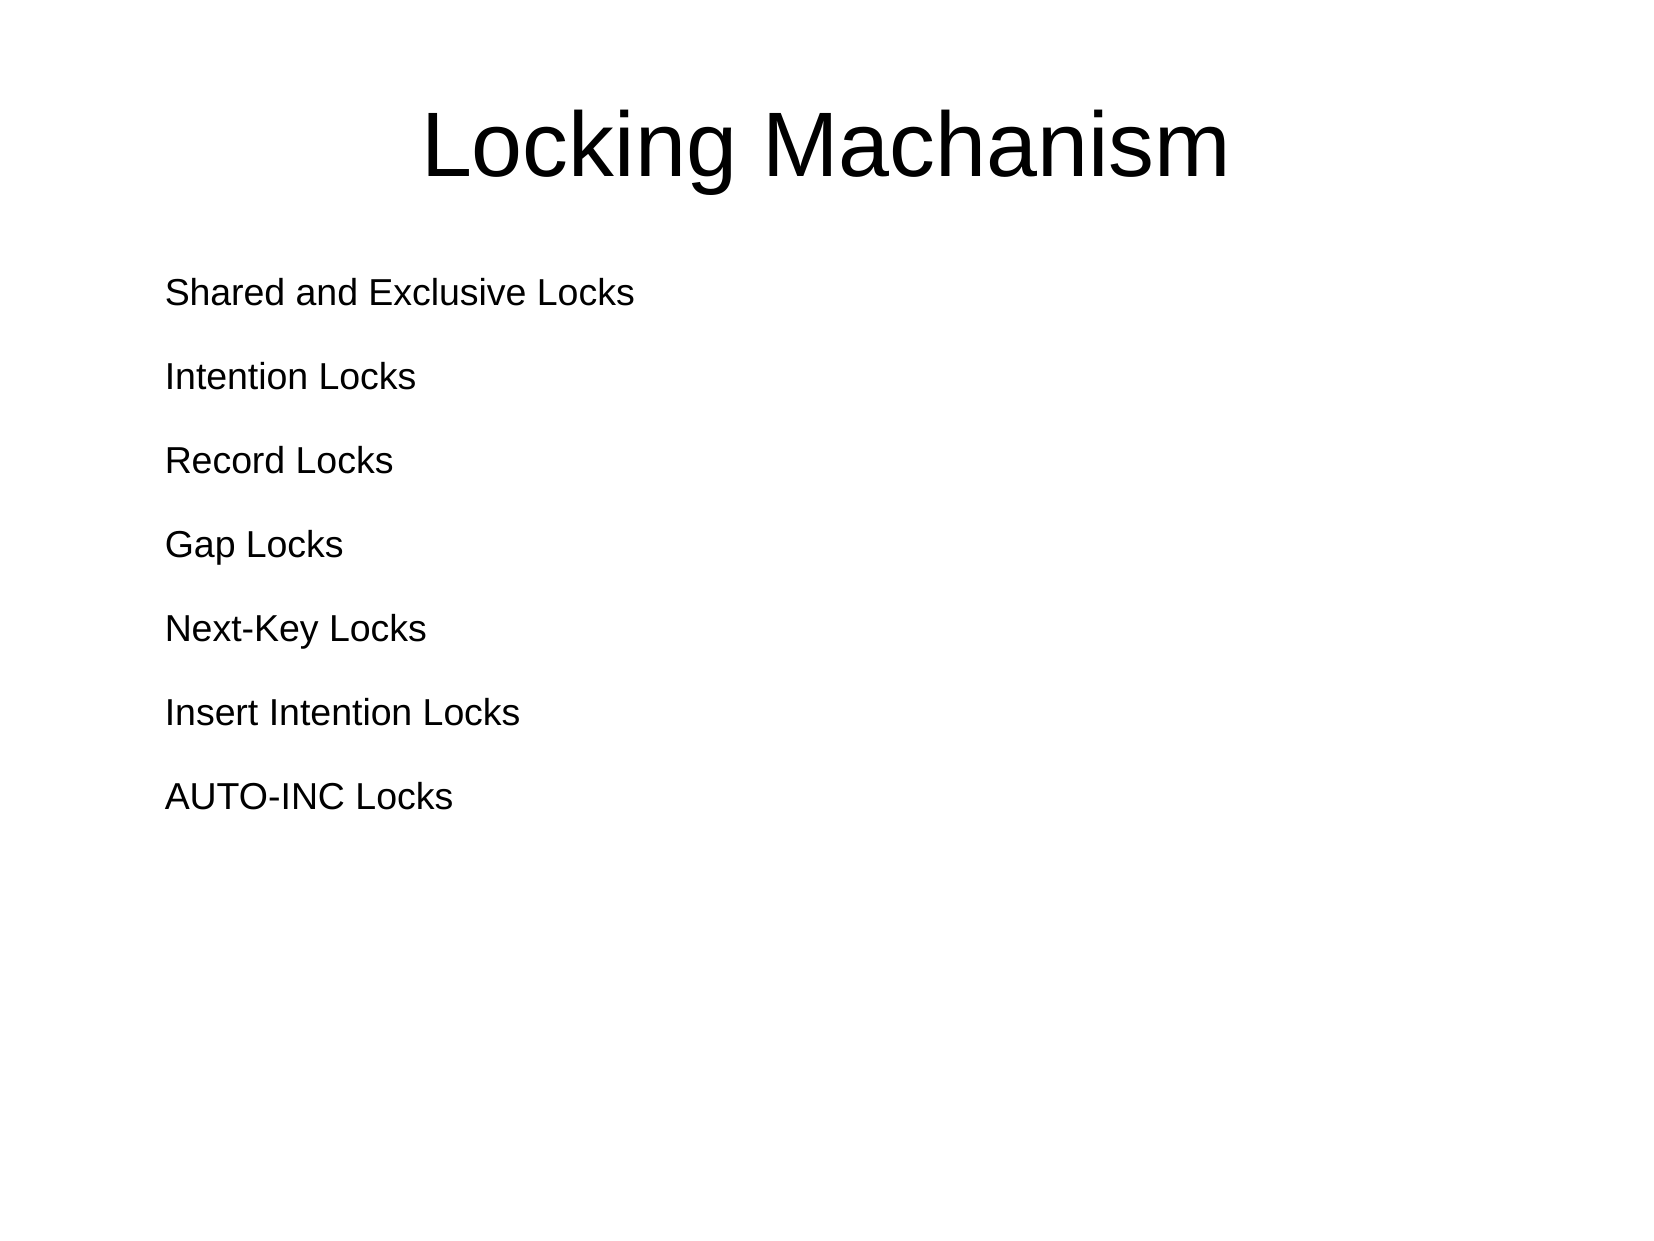

# Locking Machanism
Shared and Exclusive Locks
Intention Locks
Record Locks
Gap Locks
Next-Key Locks
Insert Intention Locks
AUTO-INC Locks